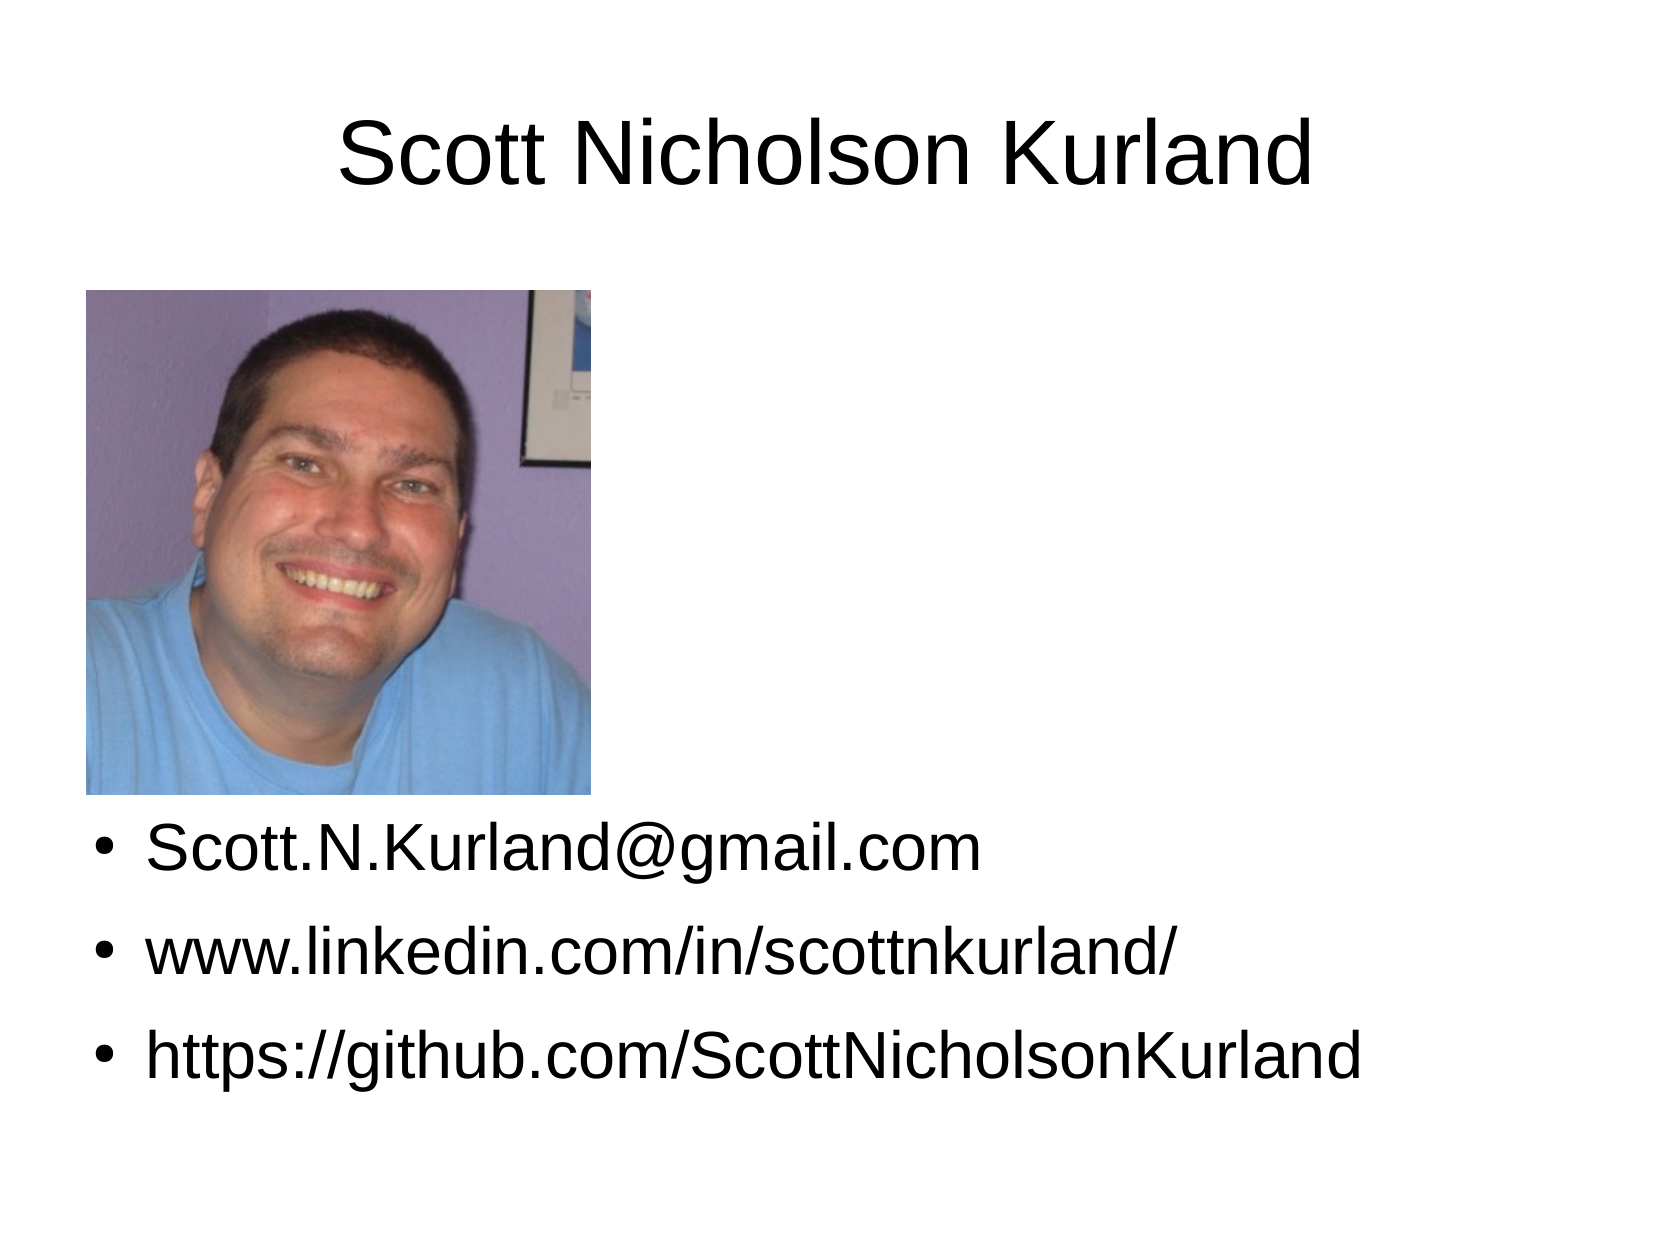

# Scott Nicholson Kurland
Scott.N.Kurland@gmail.com
www.linkedin.com/in/scottnkurland/
https://github.com/ScottNicholsonKurland